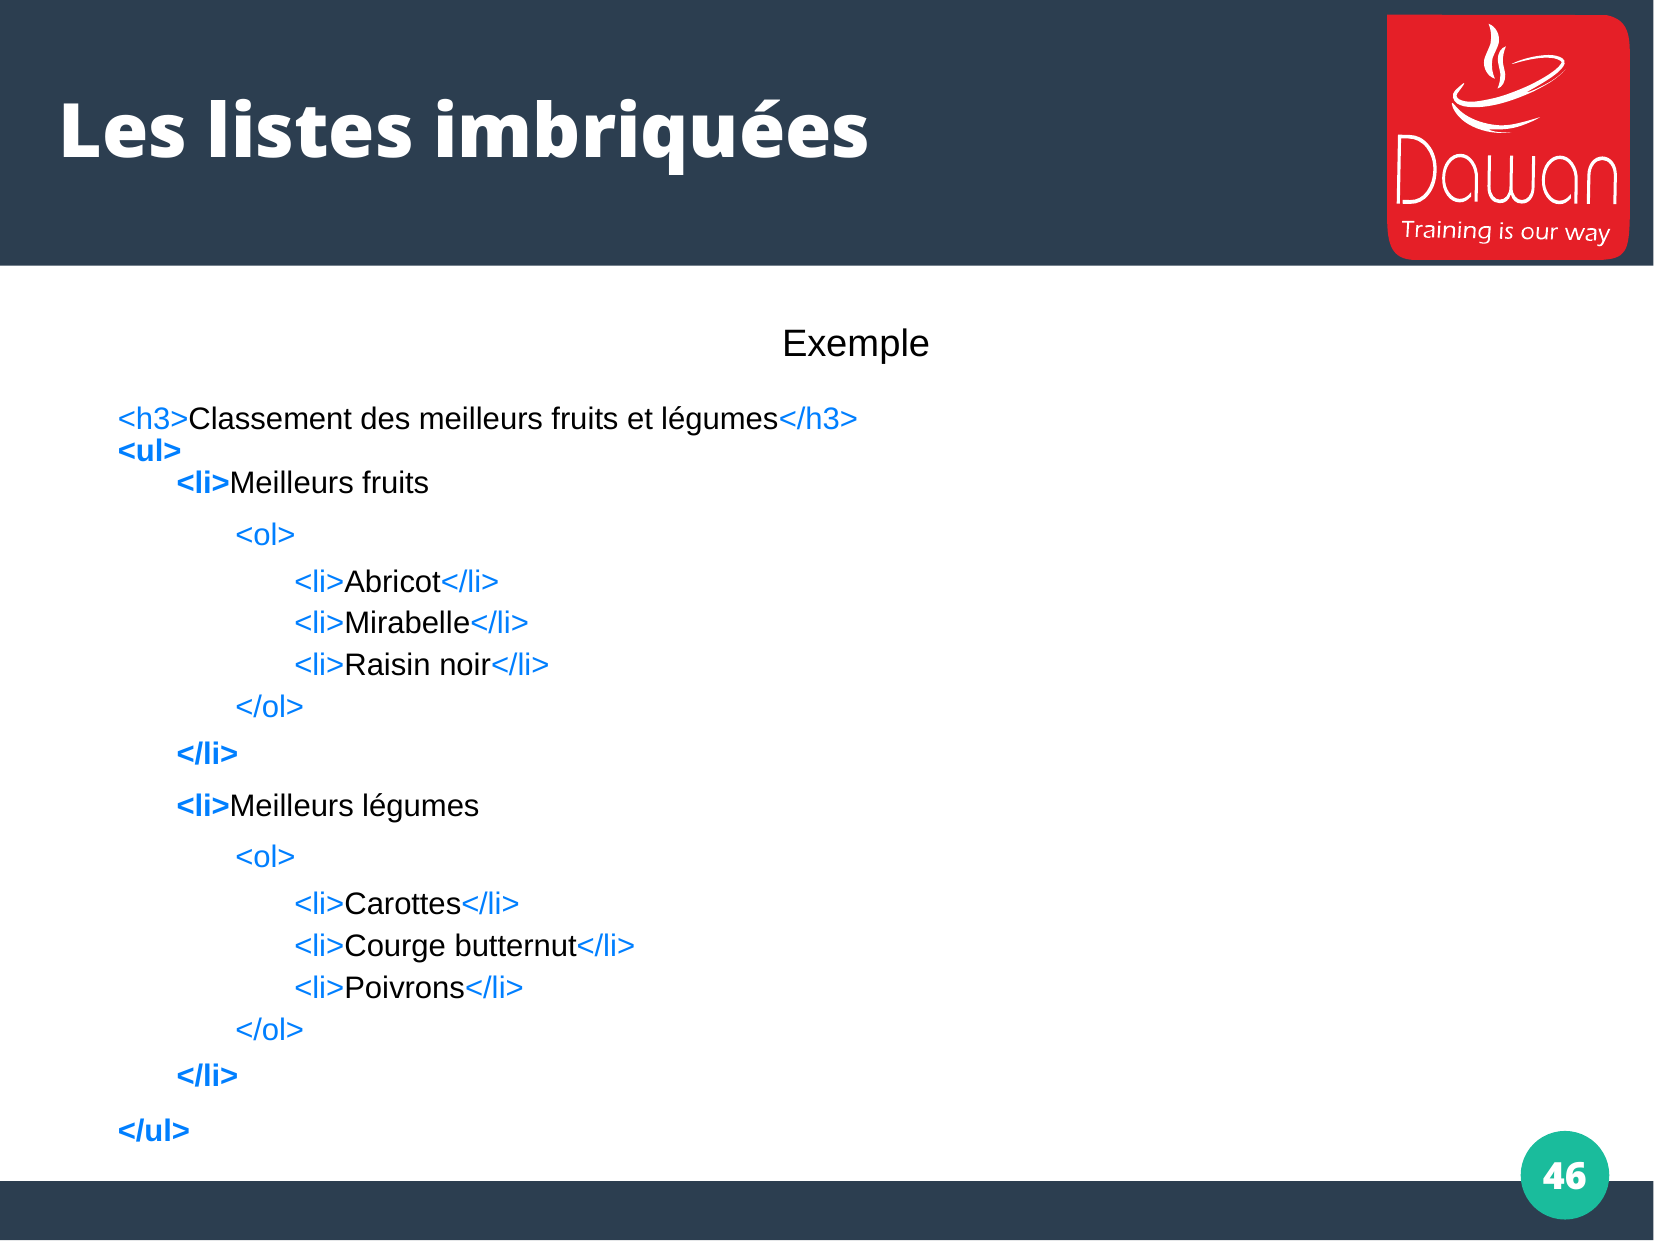

# Les listes imbriquées
Exemple
<h3>Classement des meilleurs fruits et légumes</h3>
<ul>
<li>Meilleurs fruits
<ol>
<li>Abricot</li>
<li>Mirabelle</li>
<li>Raisin noir</li>
</ol>
</li>
<li>Meilleurs légumes
<ol>
<li>Carottes</li>
<li>Courge butternut</li>
<li>Poivrons</li>
</ol>
</li>
</ul>
46